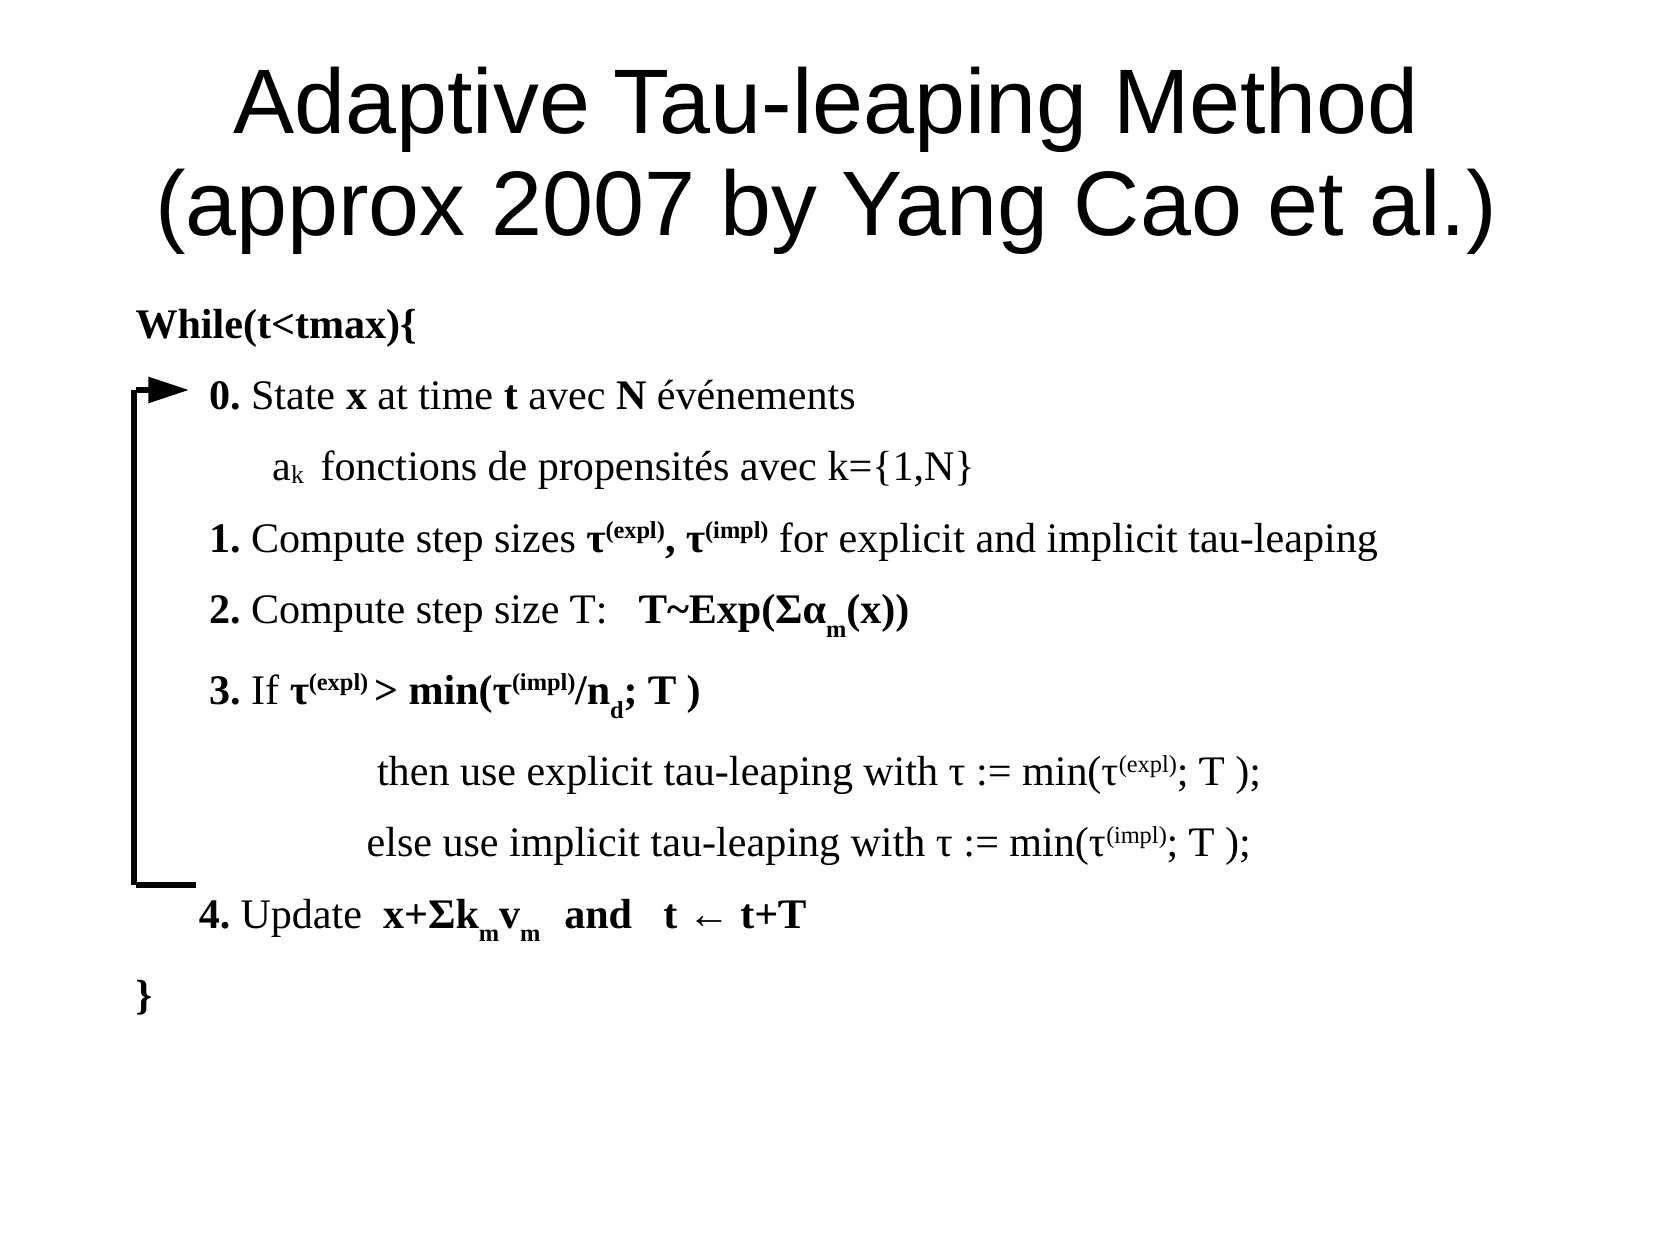

# Adaptive Tau-leaping Method (approx 2007 by Yang Cao et al.)
While(t<tmax){
 0. State x at time t avec N événements
 ak fonctions de propensités avec k={1,N}
 1. Compute step sizes τ(expl), τ(impl) for explicit and implicit tau-leaping
 2. Compute step size Ƭ: Ƭ~Exp(Σαm(x))
 3. If τ(expl) > min(τ(impl)/nd; Ƭ )
 then use explicit tau-leaping with τ := min(τ(expl); Ƭ );
 else use implicit tau-leaping with τ := min(τ(impl); Ƭ );
 4. Update x+Σkmvm and t ← t+Ƭ
}